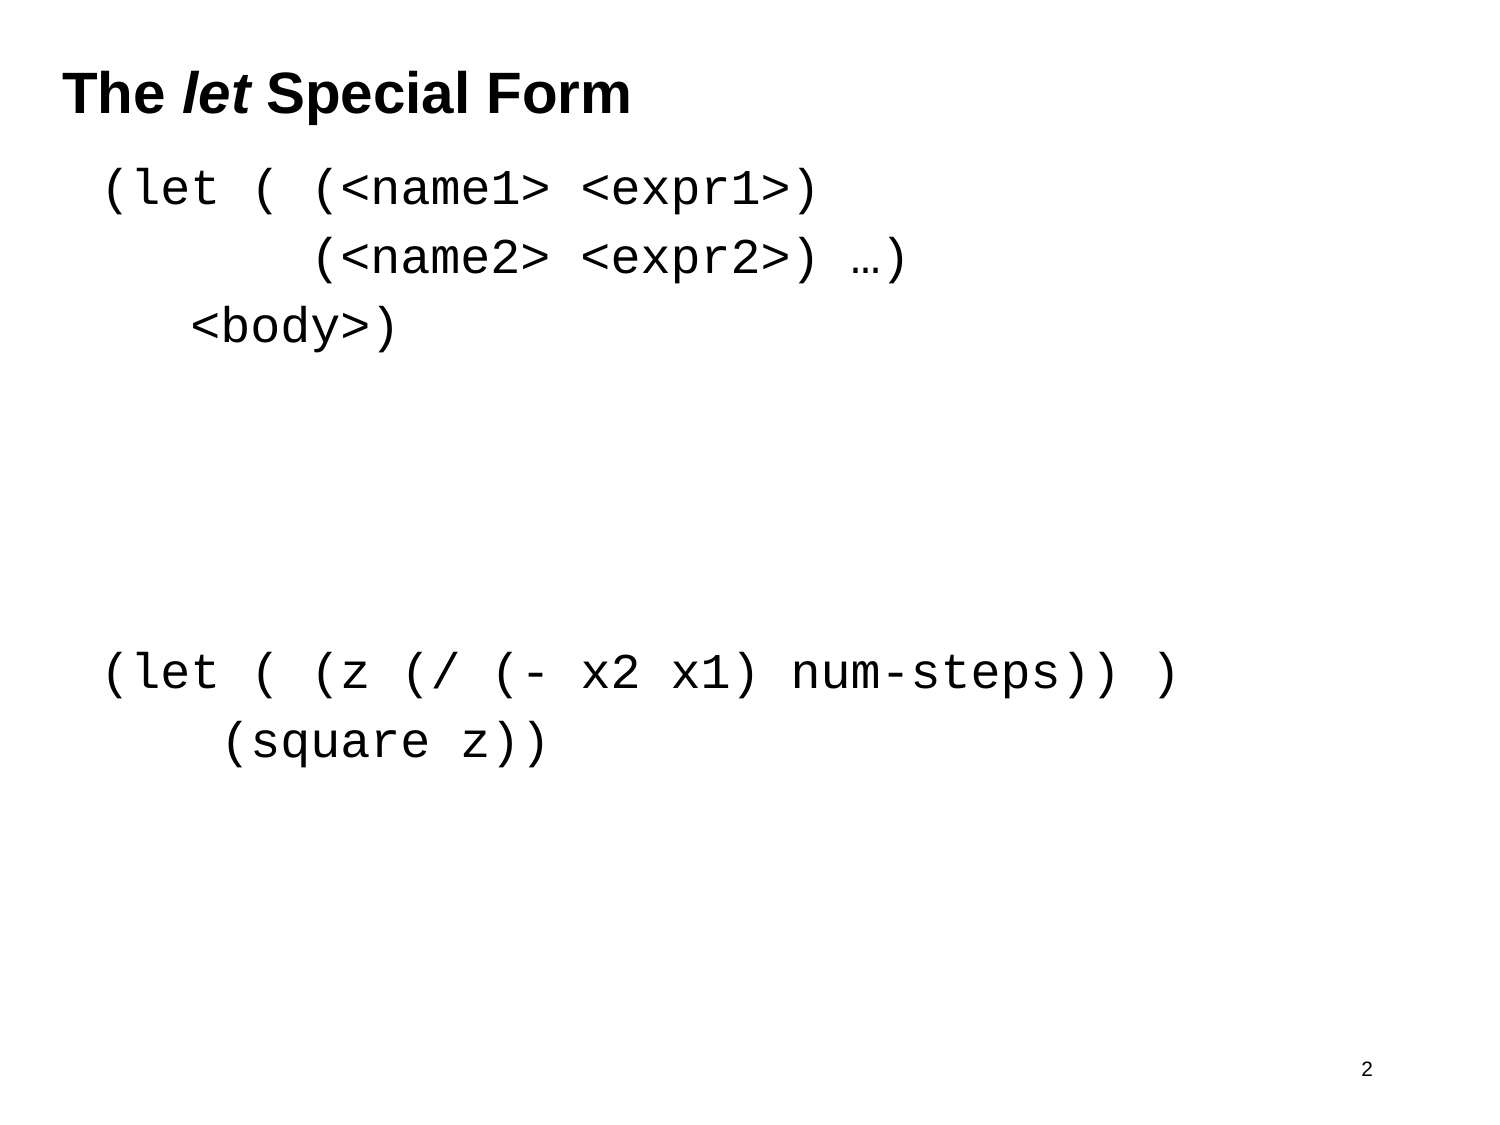

# The let Special Form
(let ( (<name1> <expr1>)
 (<name2> <expr2>) …)
 <body>)
(let ( (z (/ (- x2 x1) num-steps)) )
 (square z))
2